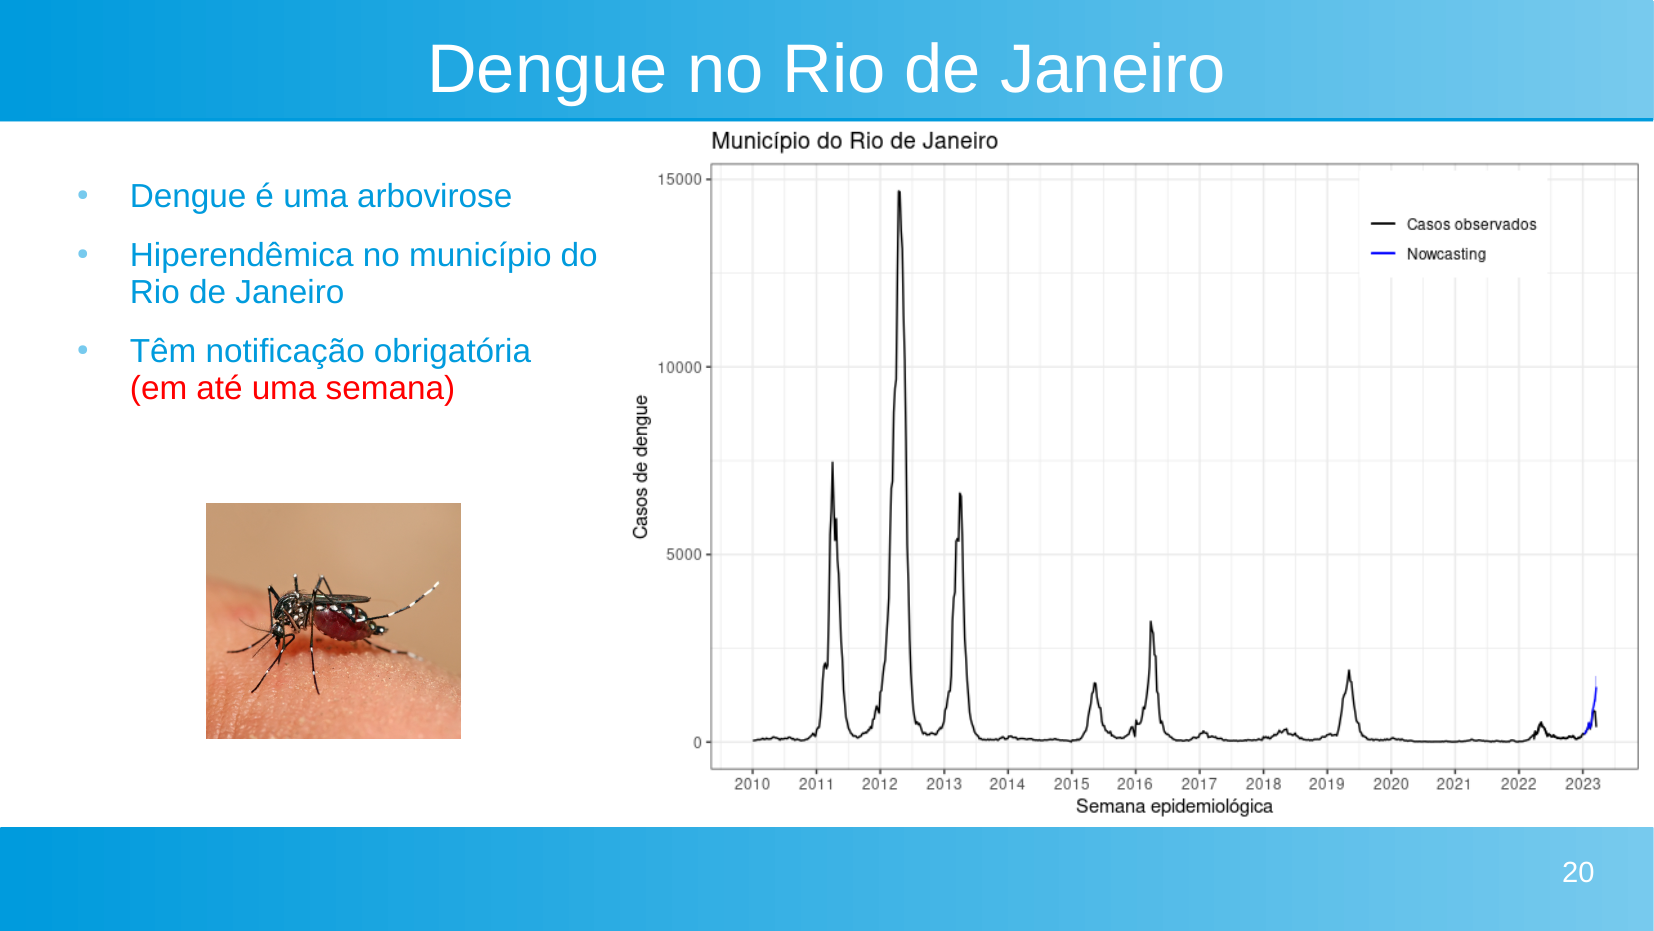

# Dengue no Rio de Janeiro
Dengue é uma arbovirose
Hiperendêmica no município do Rio de Janeiro
Têm notificação obrigatória
(em até uma semana)
20